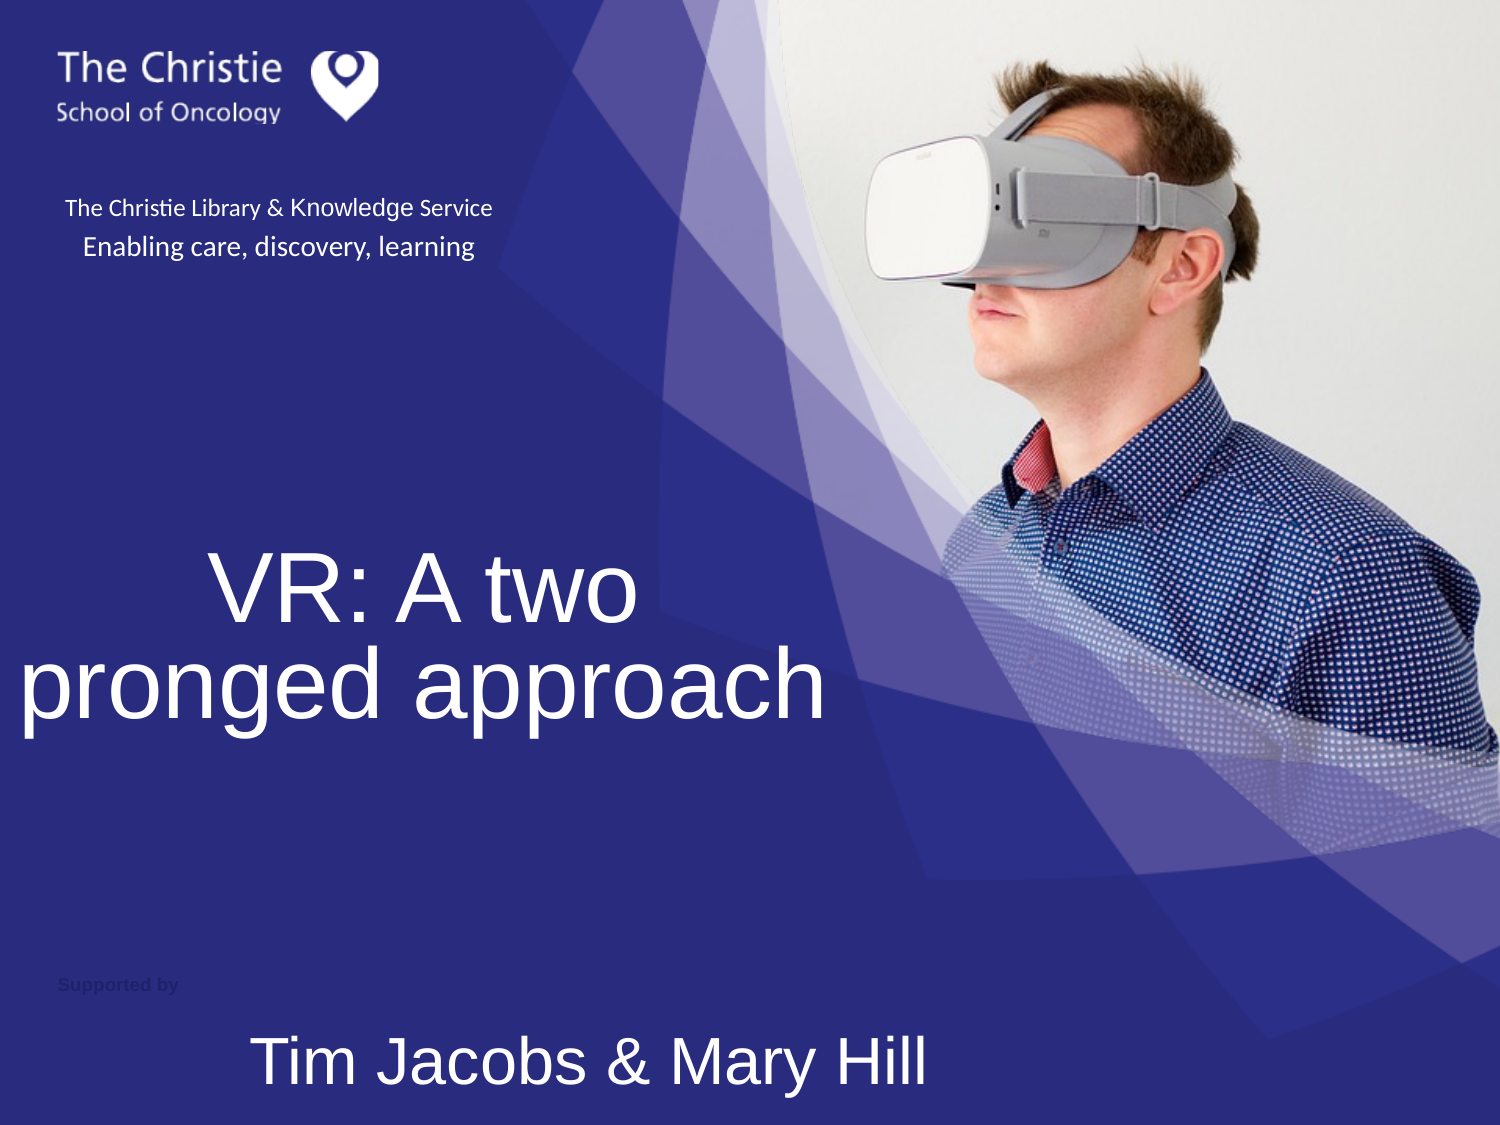

The Christie Library & Knowledge Service
Enabling care, discovery, learning
# VR: A two pronged approach
Supported by
Tim Jacobs & Mary Hill